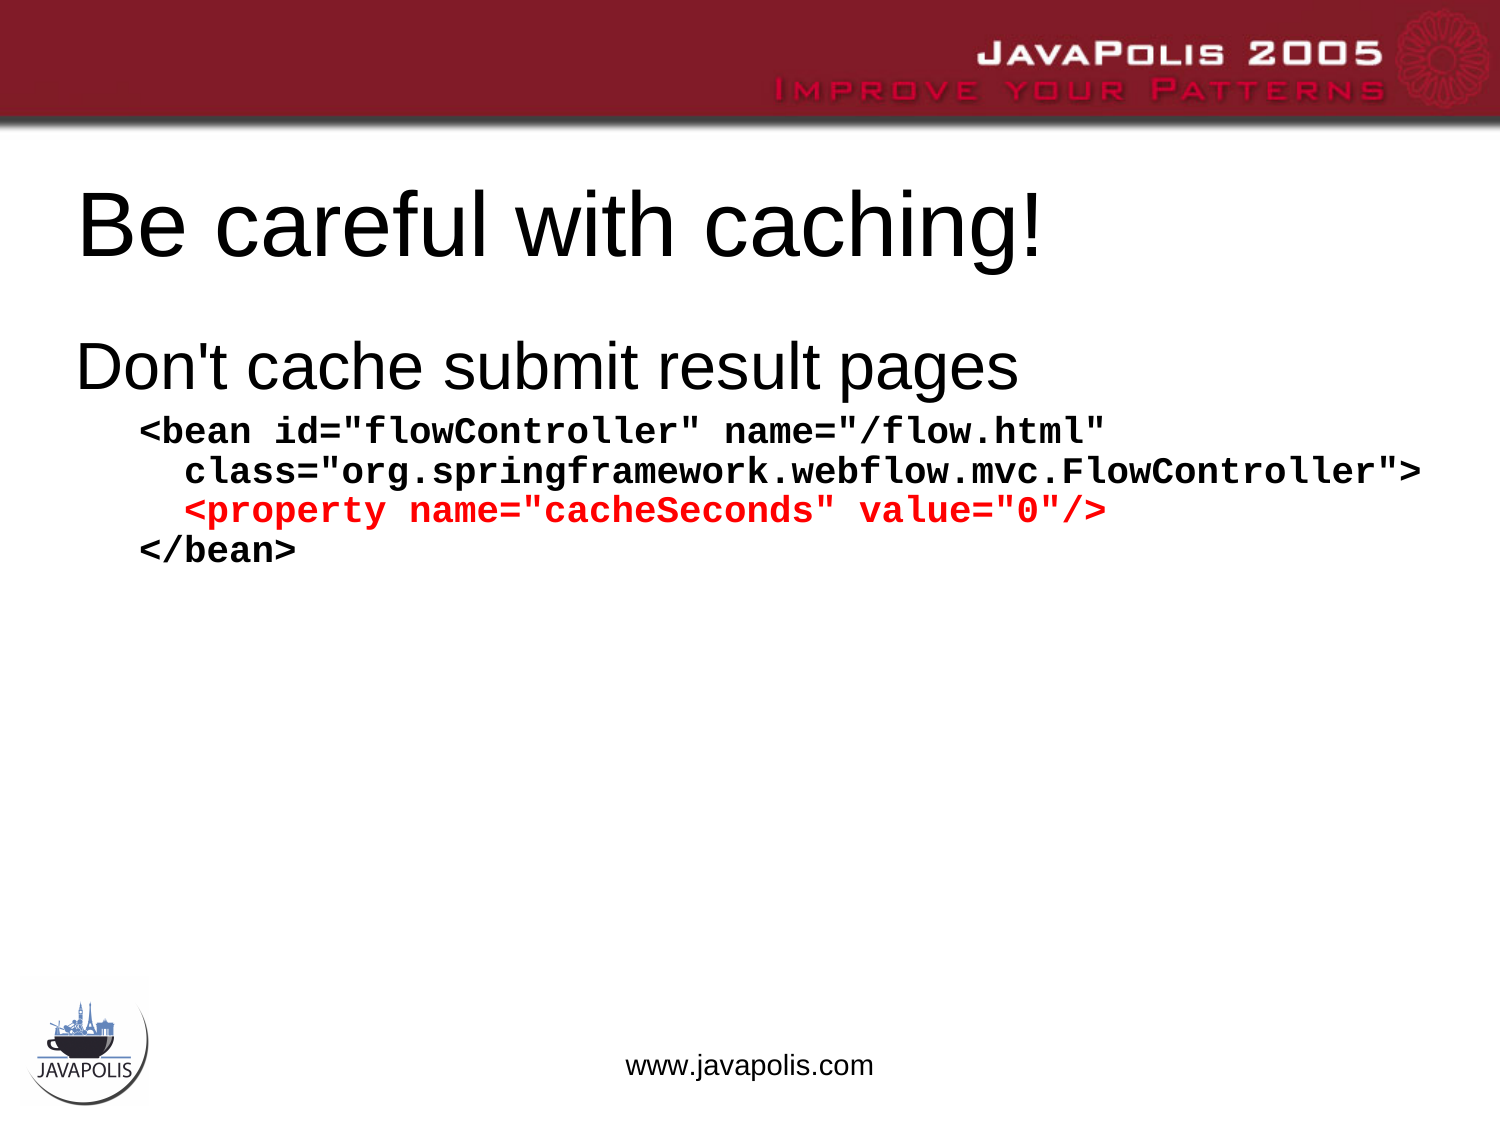

# Be careful with caching!
Don't cache submit result pages
<bean id="flowController" name="/flow.html"
 class="org.springframework.webflow.mvc.FlowController">
 <property name="cacheSeconds" value="0"/>
</bean>